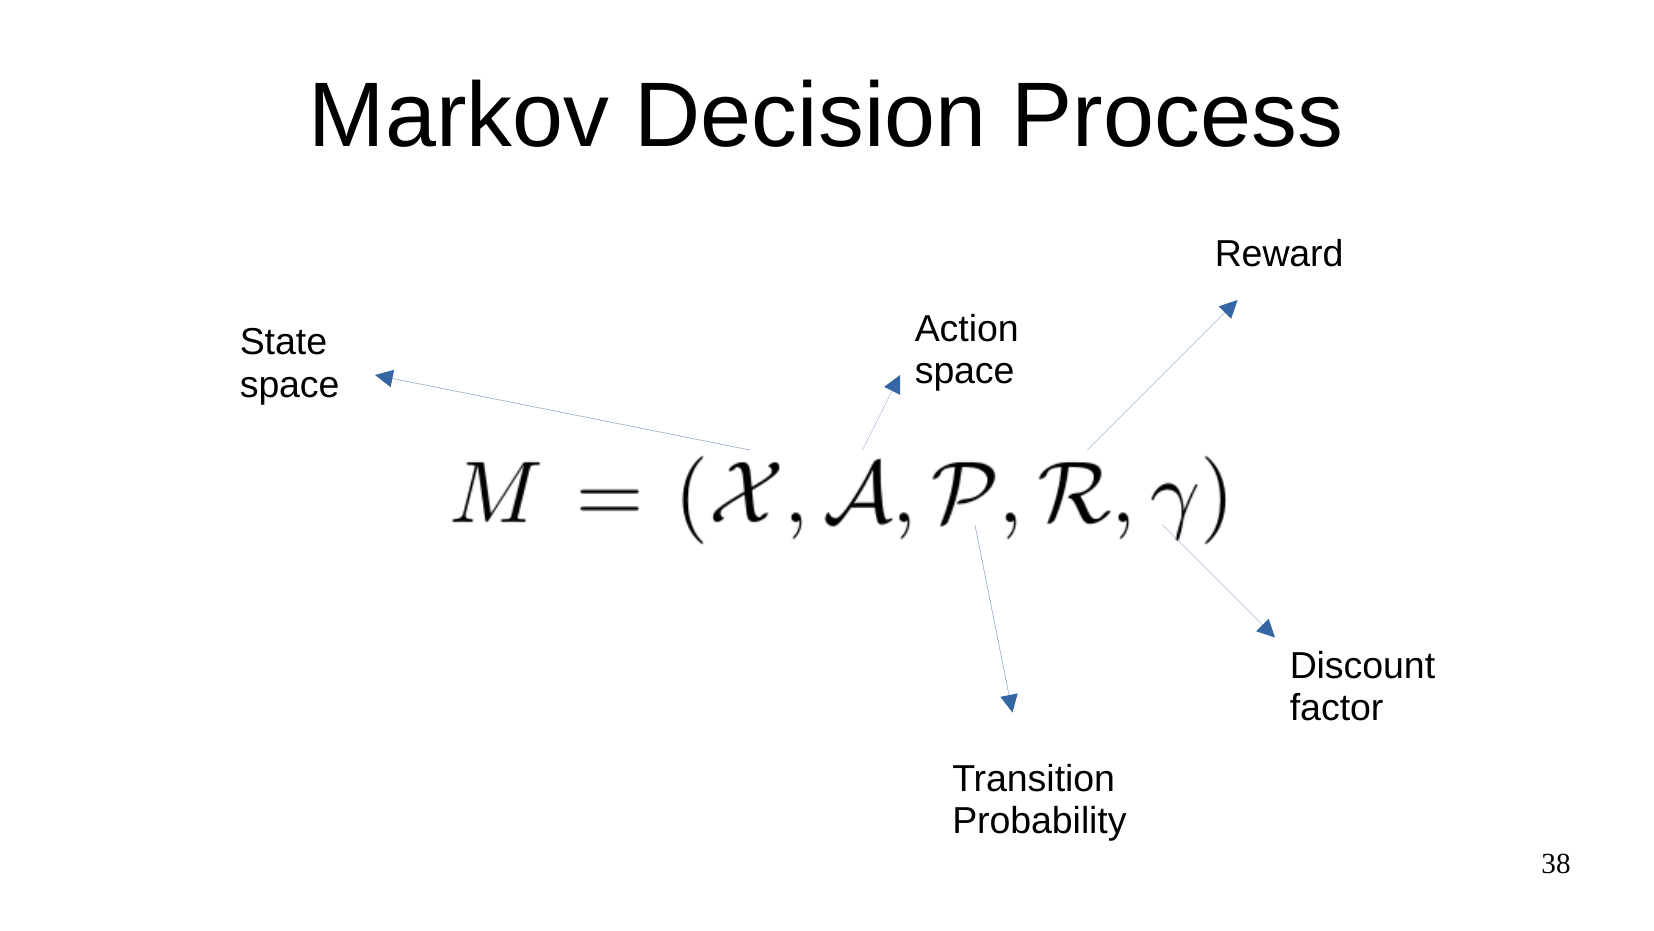

# Markov Decision Process
Reward
Action space
State space
Discount factor
Transition
Probability
38